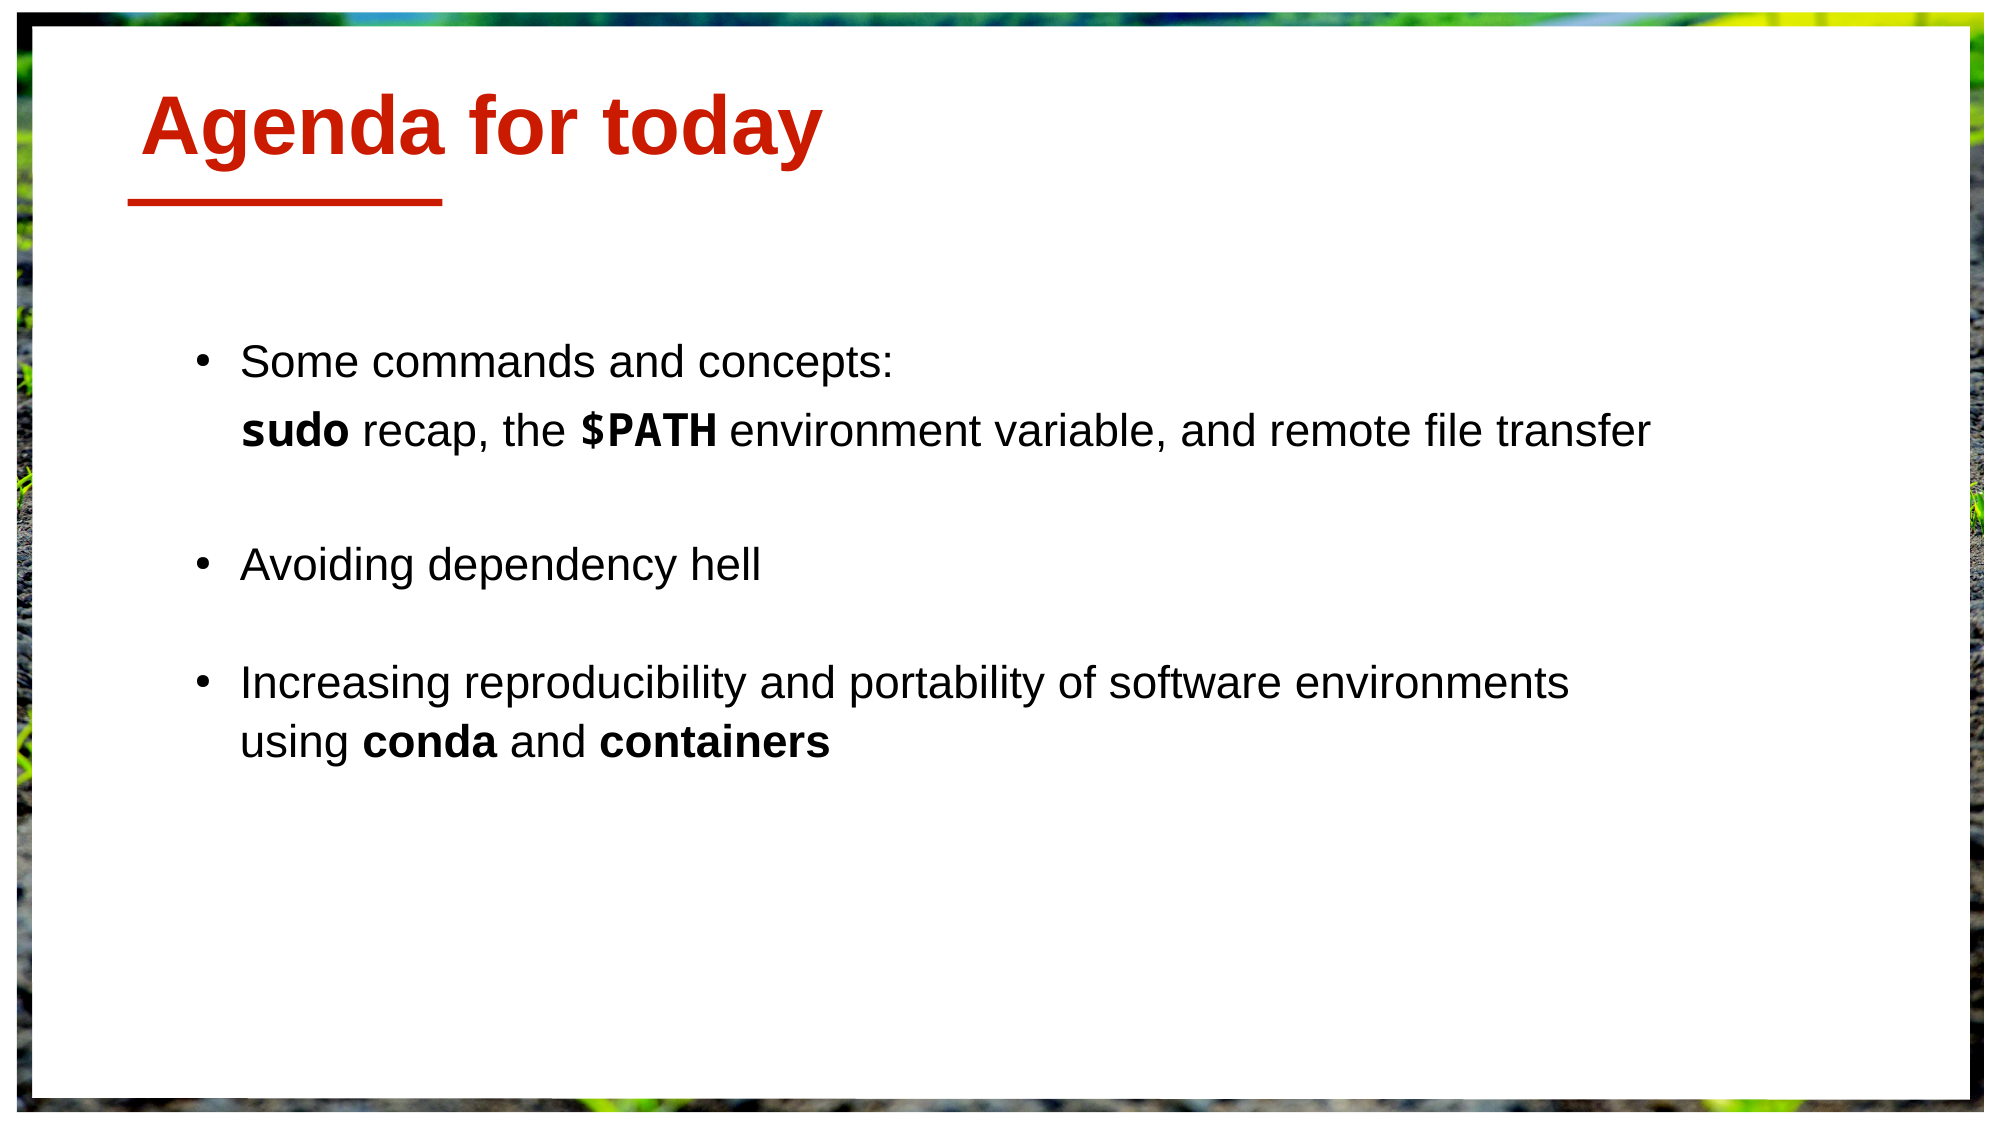

Agenda for today
Some commands and concepts:
sudo recap, the $PATH environment variable, and remote file transfer
Avoiding dependency hell
Increasing reproducibility and portability of software environments
using conda and containers